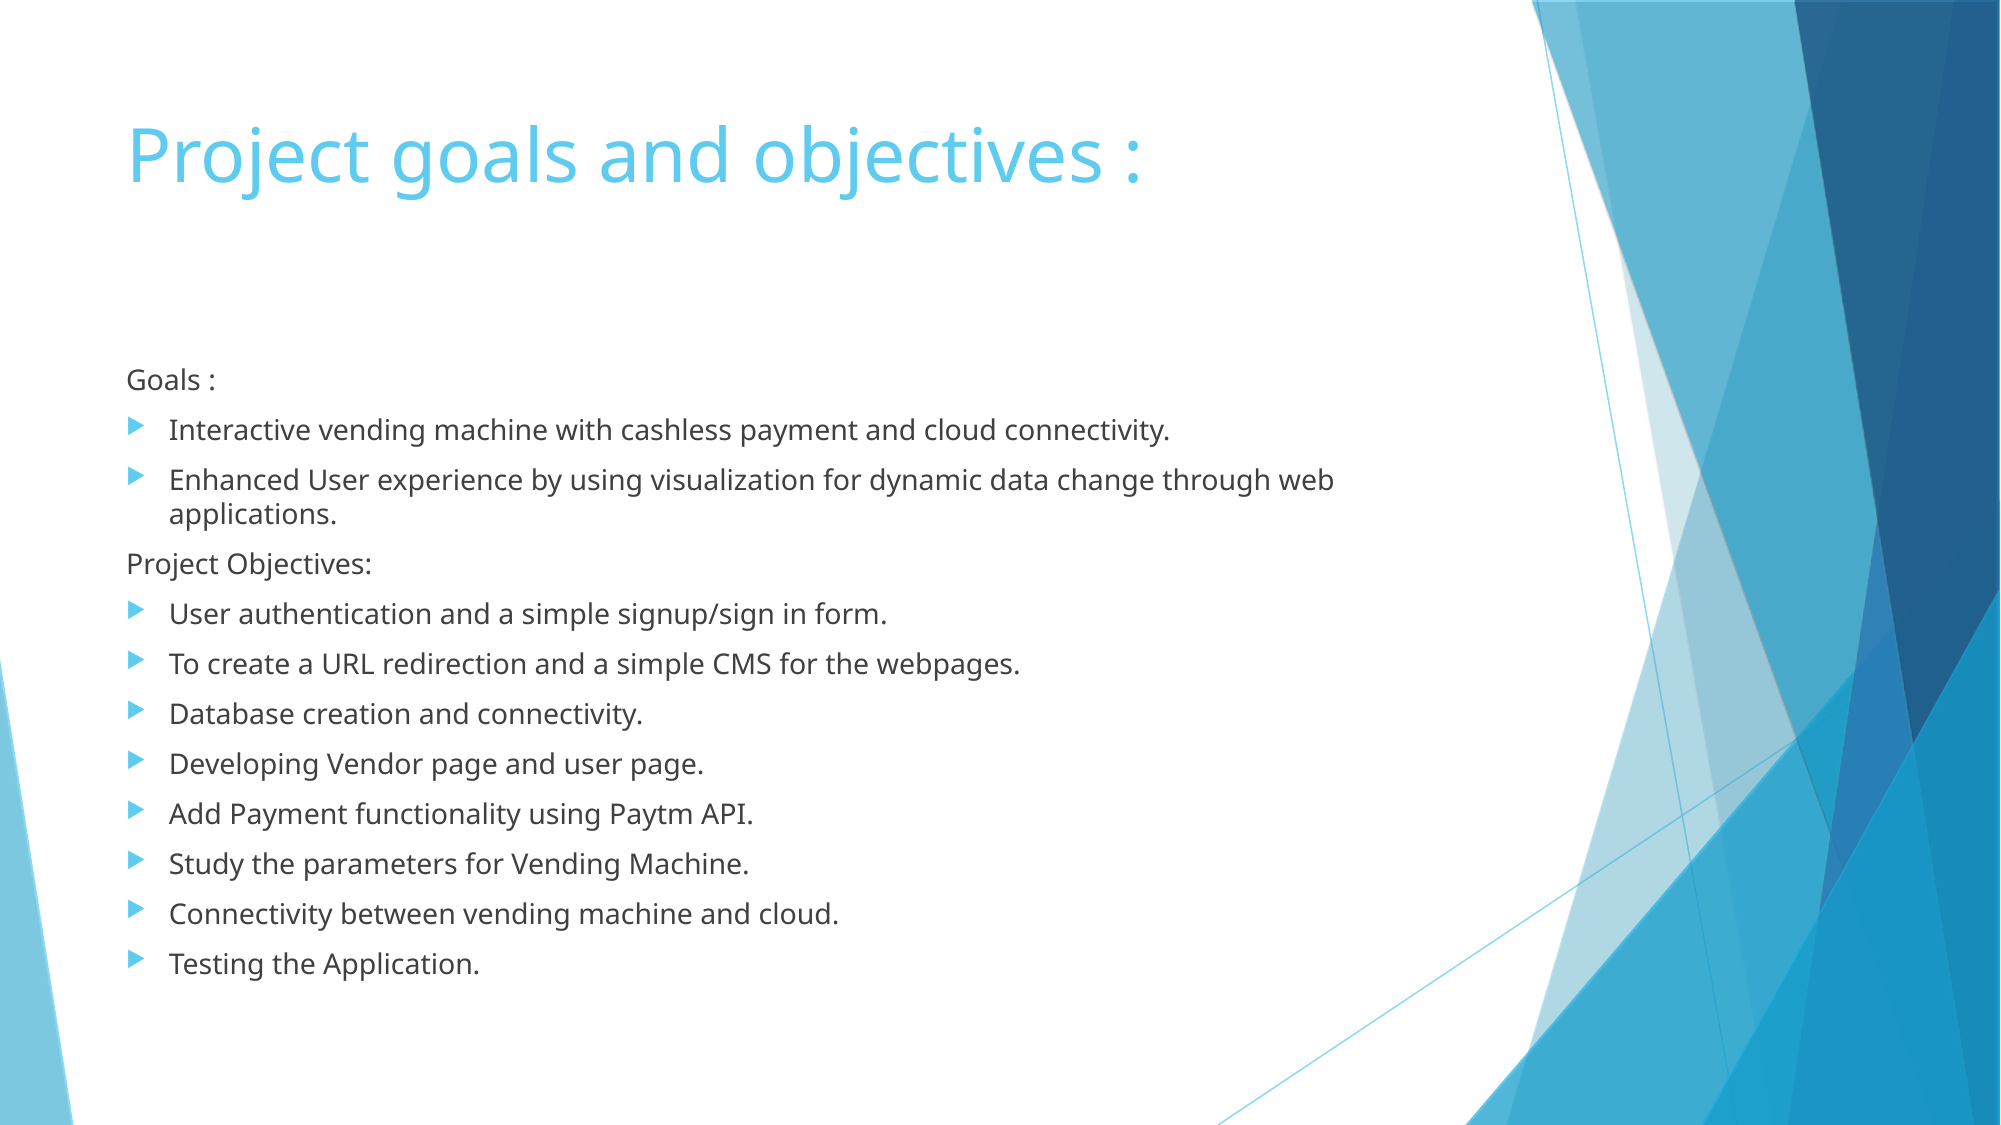

# Project goals and objectives :
Goals :
Interactive vending machine with cashless payment and cloud connectivity.
Enhanced User experience by using visualization for dynamic data change through web applications.
Project Objectives:
User authentication and a simple signup/sign in form.
To create a URL redirection and a simple CMS for the webpages.
Database creation and connectivity.
Developing Vendor page and user page.
Add Payment functionality using Paytm API.
Study the parameters for Vending Machine.
Connectivity between vending machine and cloud.
Testing the Application.